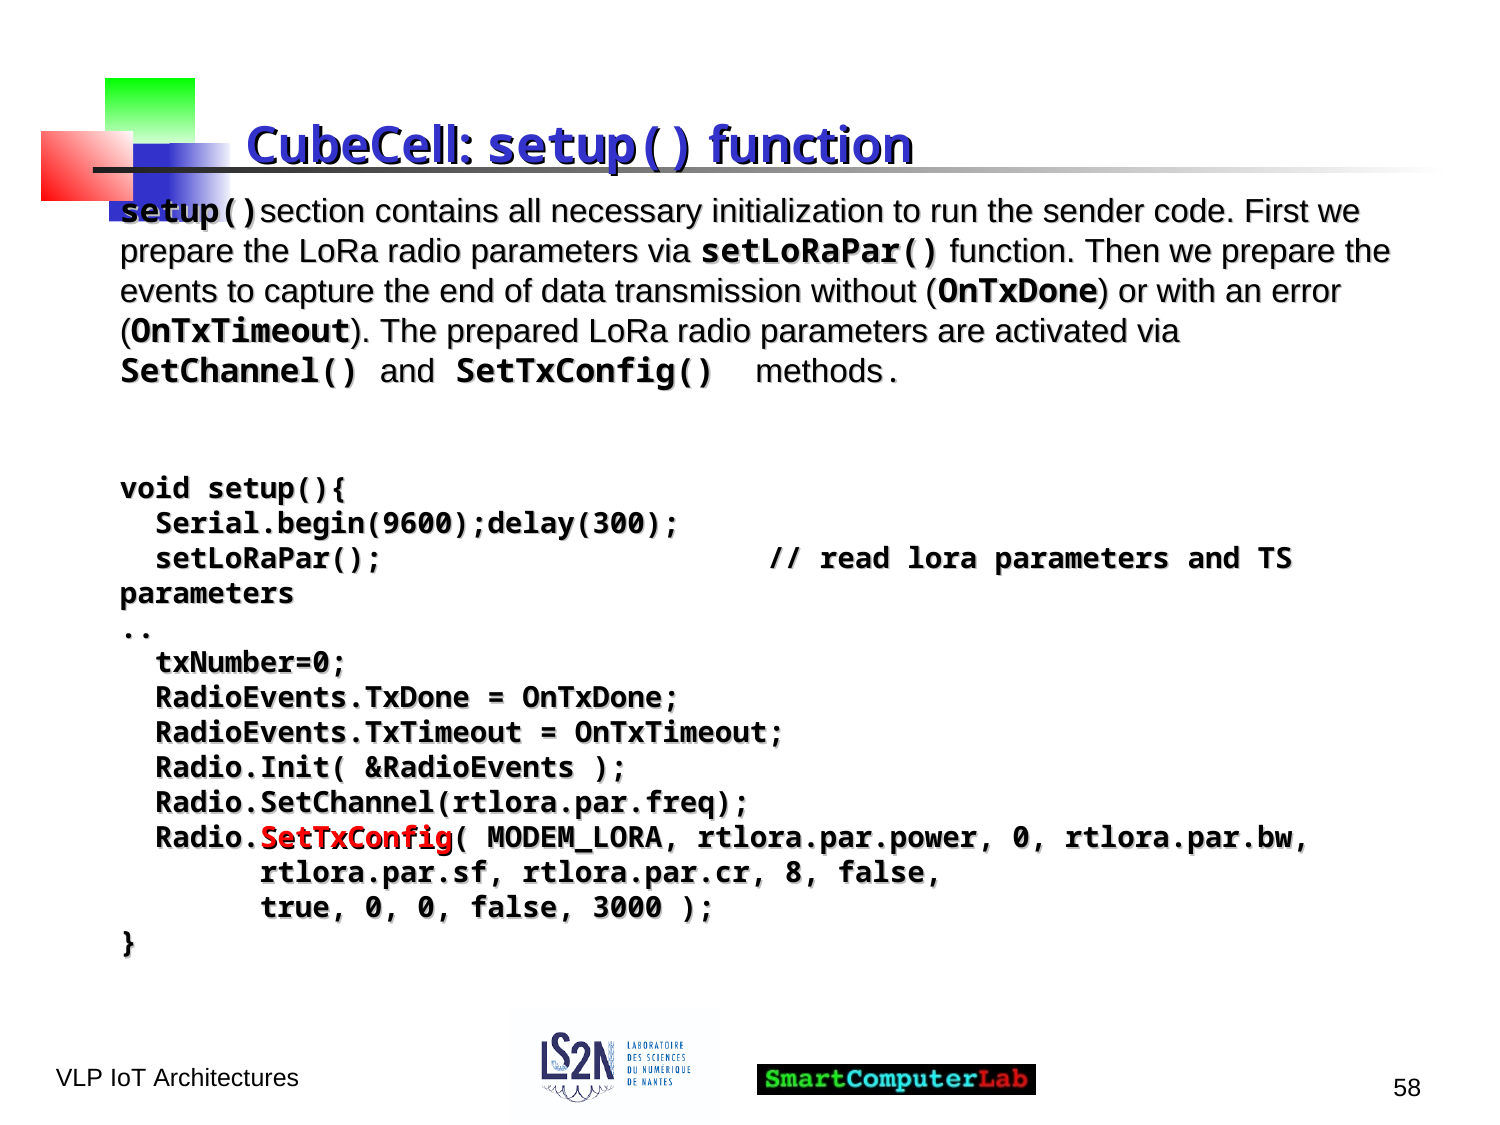

# CubeCell: setup() function
setup()section contains all necessary initialization to run the sender code. First we prepare the LoRa radio parameters via setLoRaPar() function. Then we prepare the events to capture the end of data transmission without (OnTxDone) or with an error (OnTxTimeout). The prepared LoRa radio parameters are activated via SetChannel() and SetTxConfig() methods.
void setup(){
 Serial.begin(9600);delay(300);
 setLoRaPar(); // read lora parameters and TS parameters
..
 txNumber=0;
 RadioEvents.TxDone = OnTxDone;
 RadioEvents.TxTimeout = OnTxTimeout;
 Radio.Init( &RadioEvents );
 Radio.SetChannel(rtlora.par.freq);
 Radio.SetTxConfig( MODEM_LORA, rtlora.par.power, 0, rtlora.par.bw,
 rtlora.par.sf, rtlora.par.cr, 8, false,
 true, 0, 0, false, 3000 );
}
58